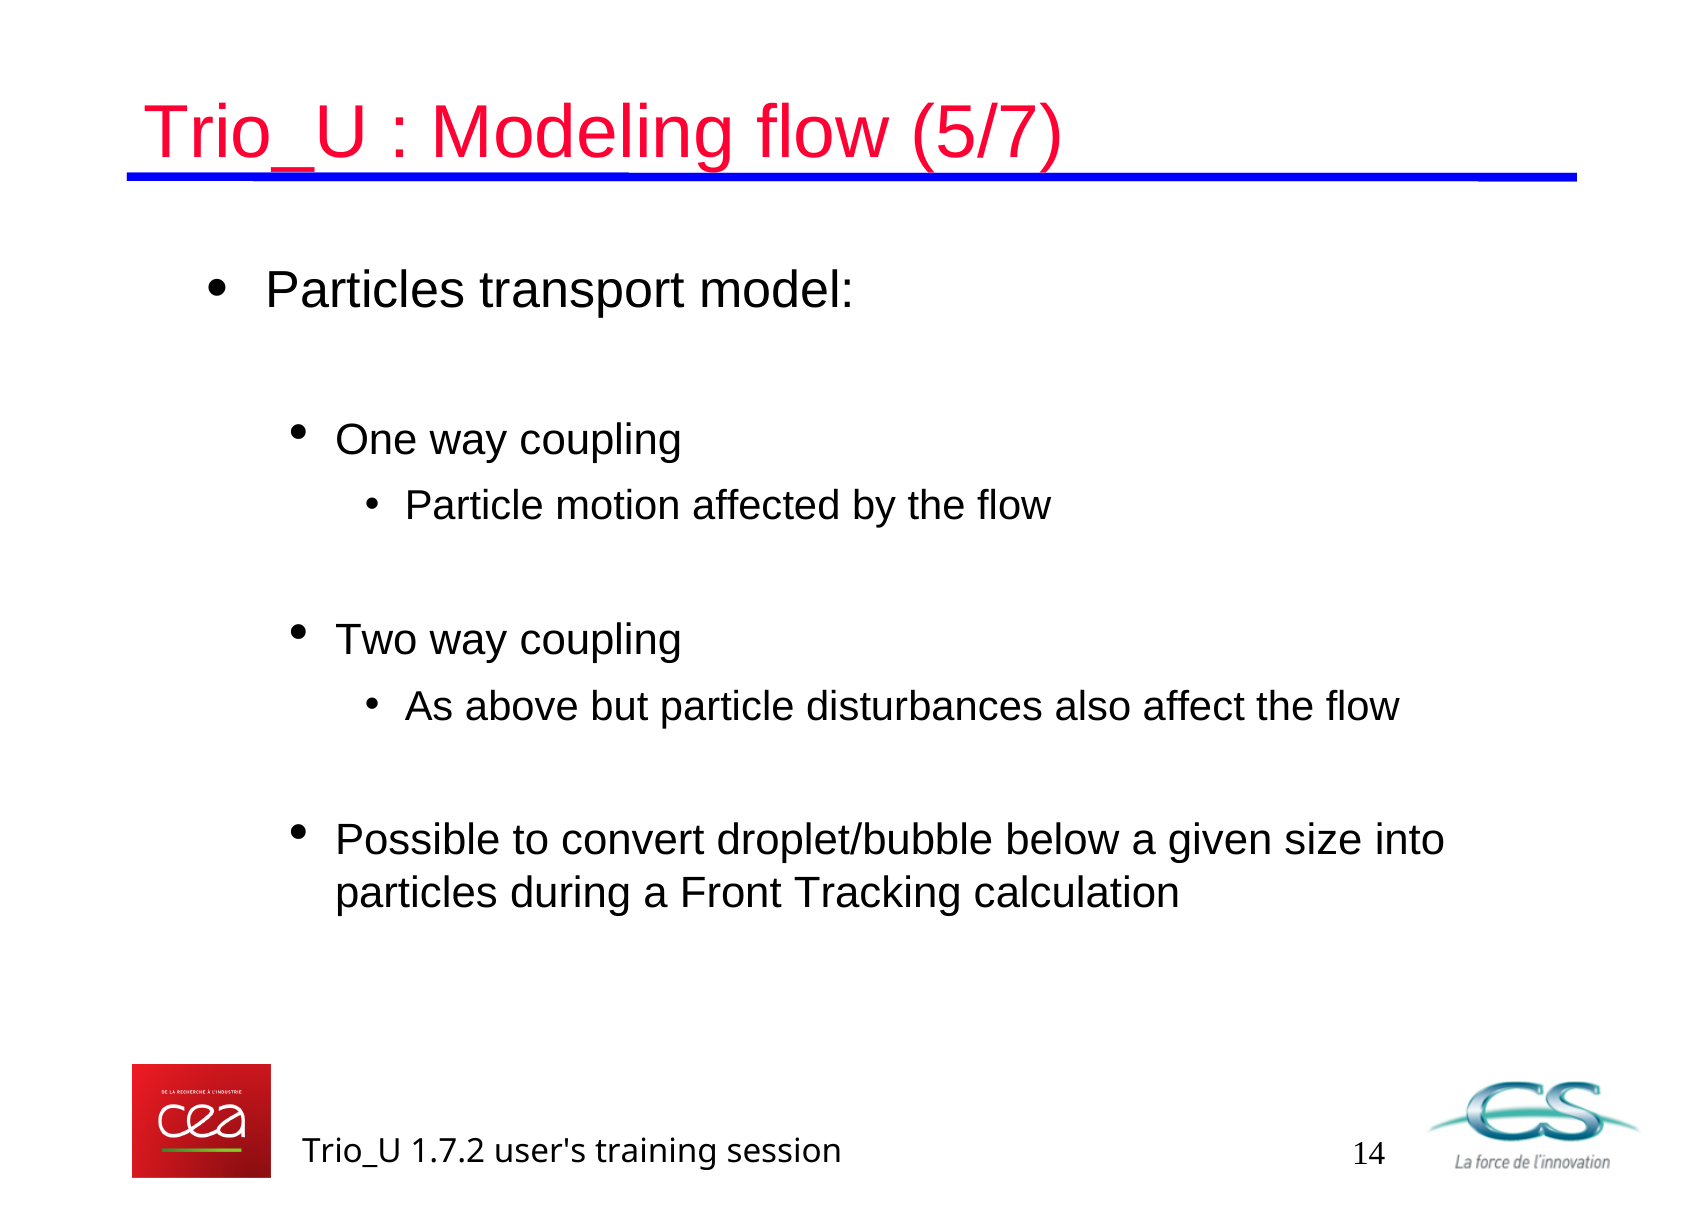

# Trio_U : Modeling flow (5/7)
Particles transport model:
One way coupling
Particle motion affected by the flow
Two way coupling
As above but particle disturbances also affect the flow
Possible to convert droplet/bubble below a given size into particles during a Front Tracking calculation
Trio_U 1.7.2 user's training session
14